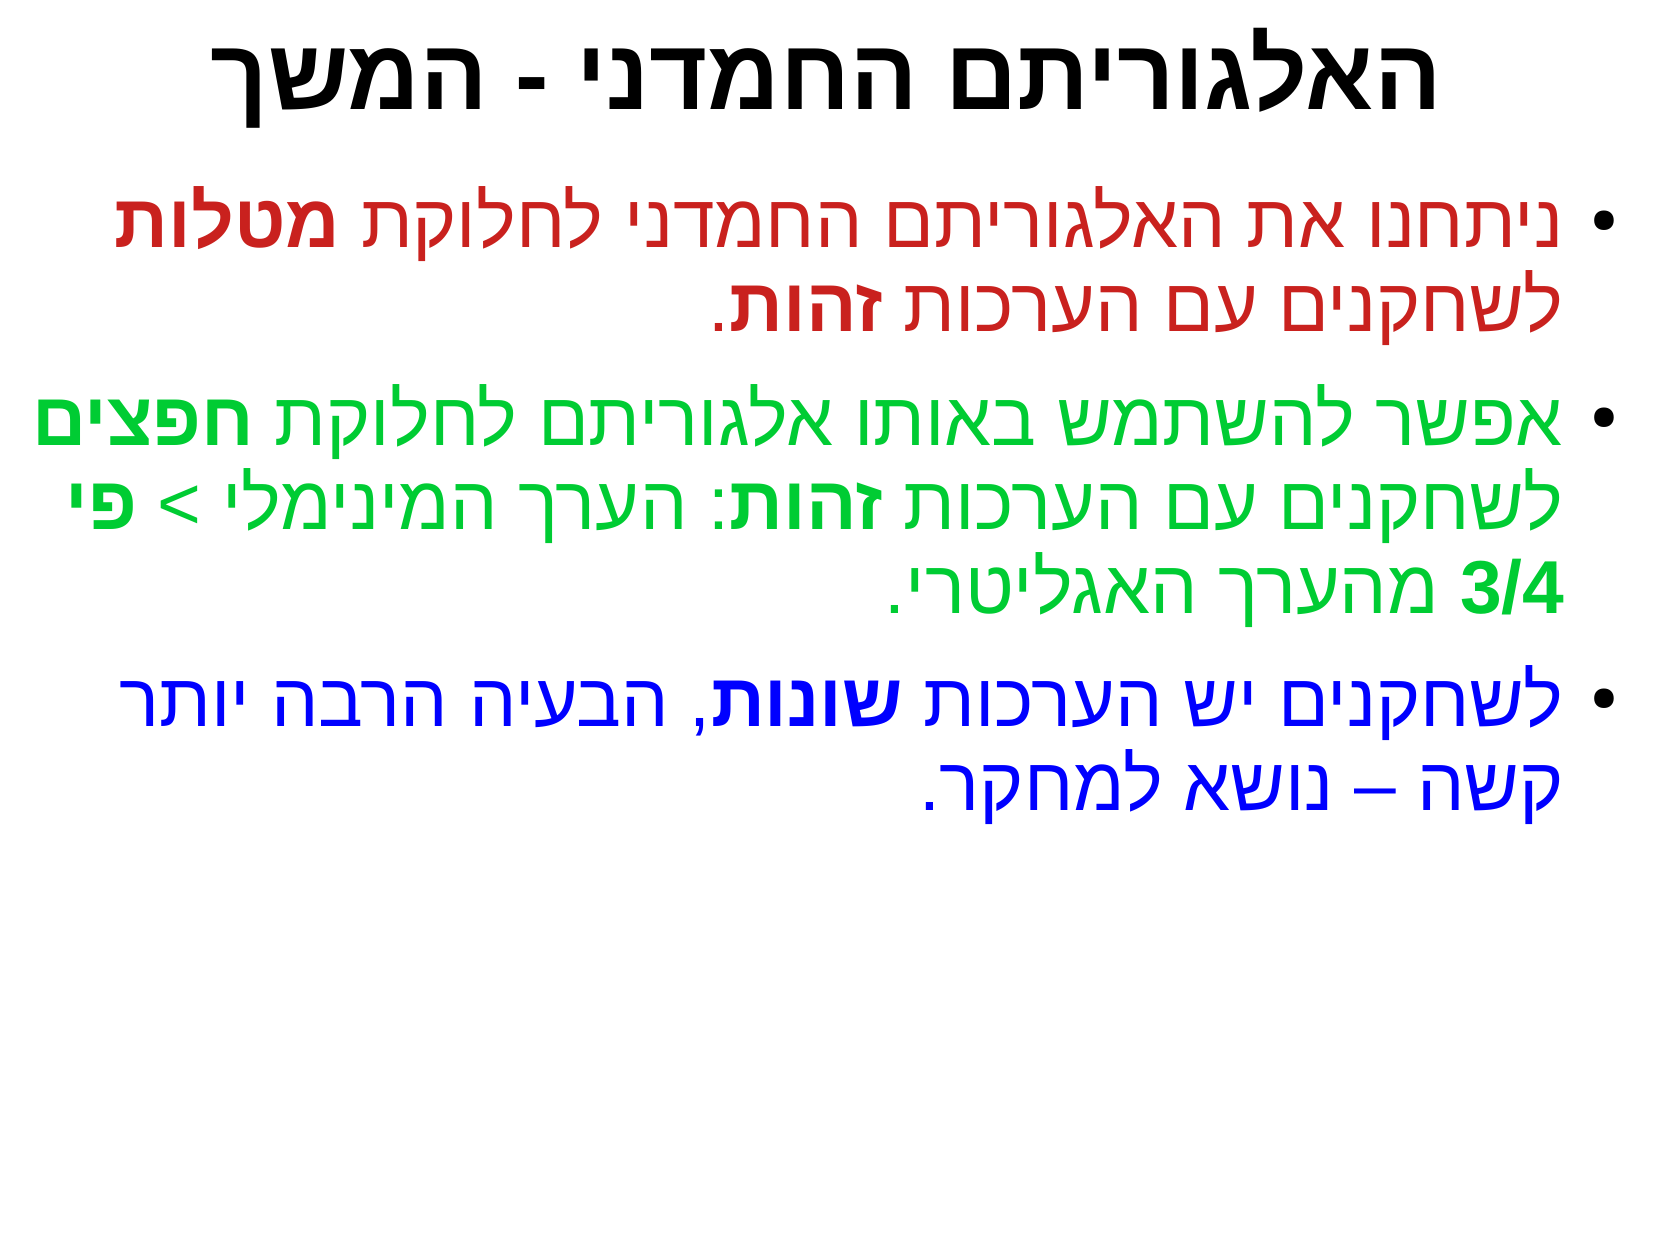

# האלגוריתם החמדני - המשך
ניתחנו את האלגוריתם החמדני לחלוקת מטלות לשחקנים עם הערכות זהות.
אפשר להשתמש באותו אלגוריתם לחלוקת חפצים לשחקנים עם הערכות זהות: הערך המינימלי > פי 3/4 מהערך האגליטרי.
לשחקנים יש הערכות שונות, הבעיה הרבה יותר קשה – נושא למחקר.